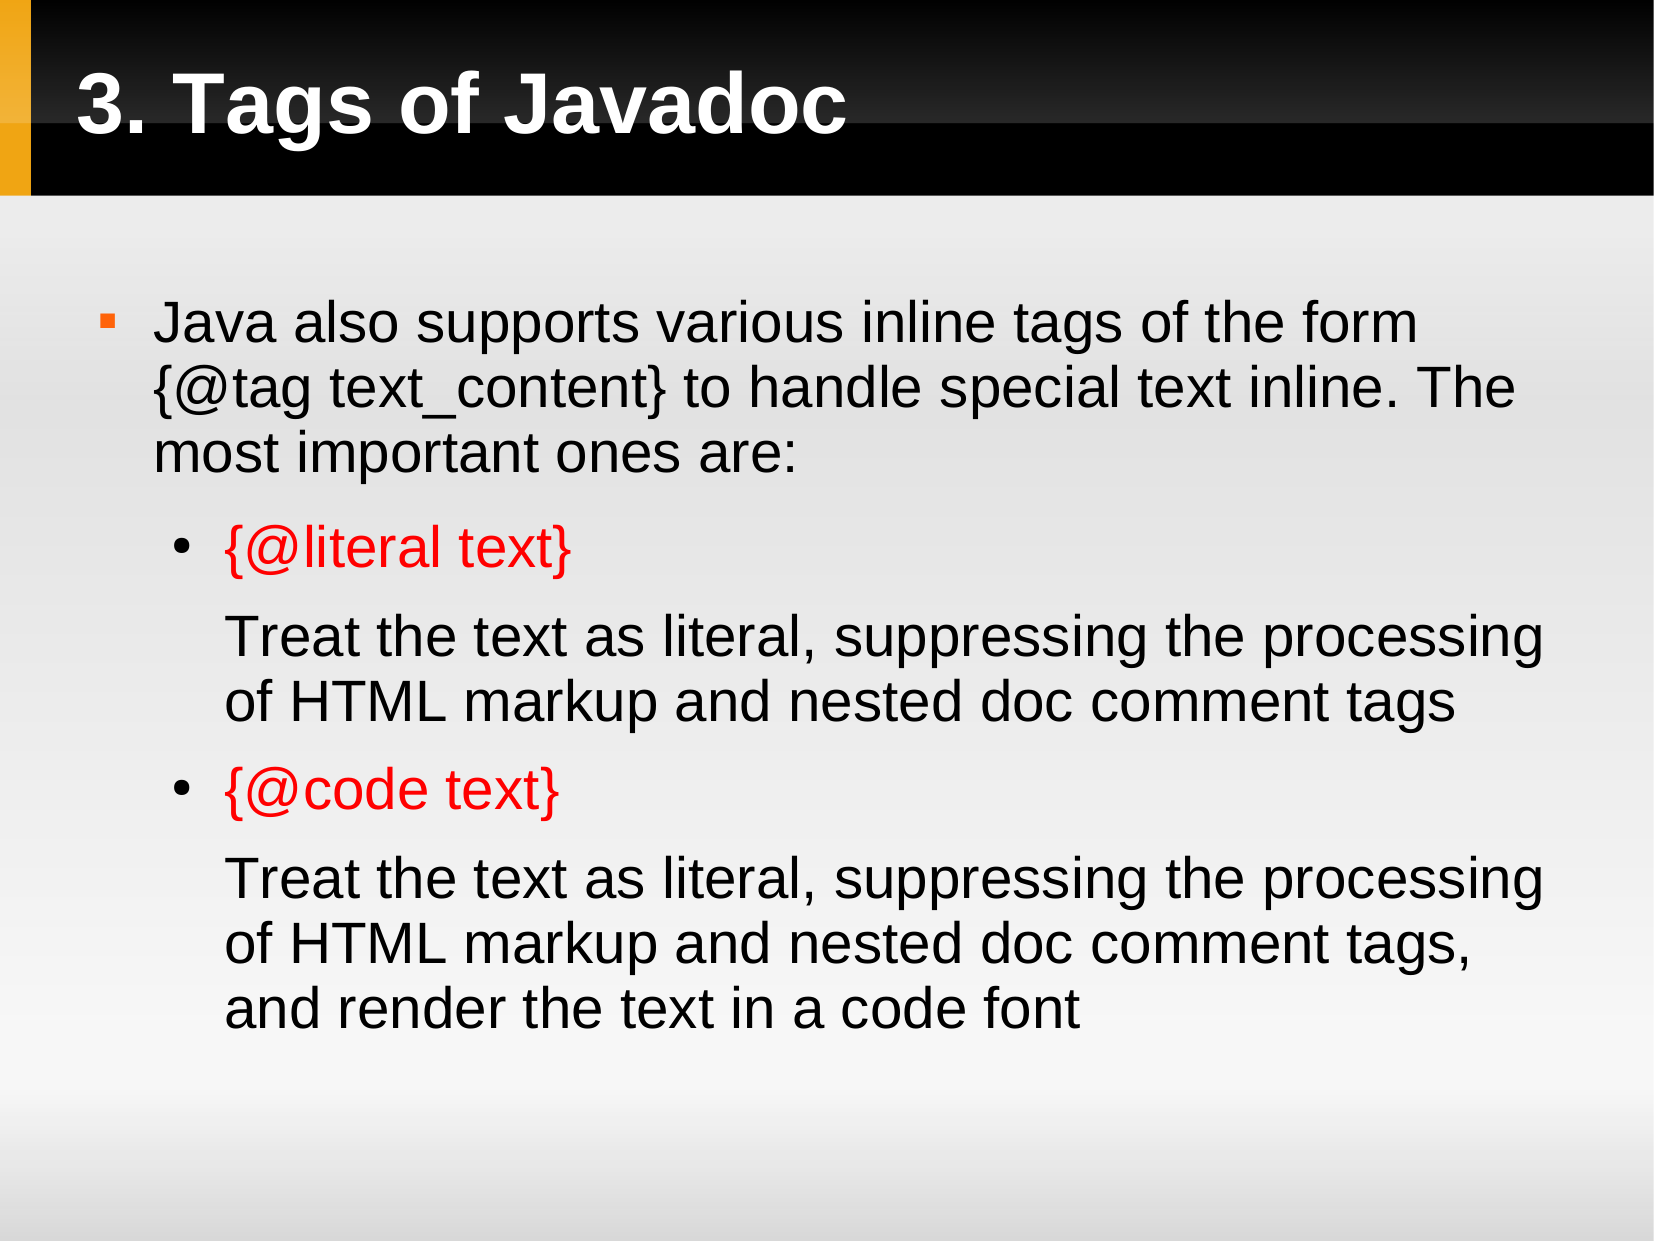

# 3. Tags of Javadoc
Java also supports various inline tags of the form {@tag text_content} to handle special text inline. The most important ones are:
{@literal text}
Treat the text as literal, suppressing the processing of HTML markup and nested doc comment tags
{@code text}
Treat the text as literal, suppressing the processing of HTML markup and nested doc comment tags, and render the text in a code font